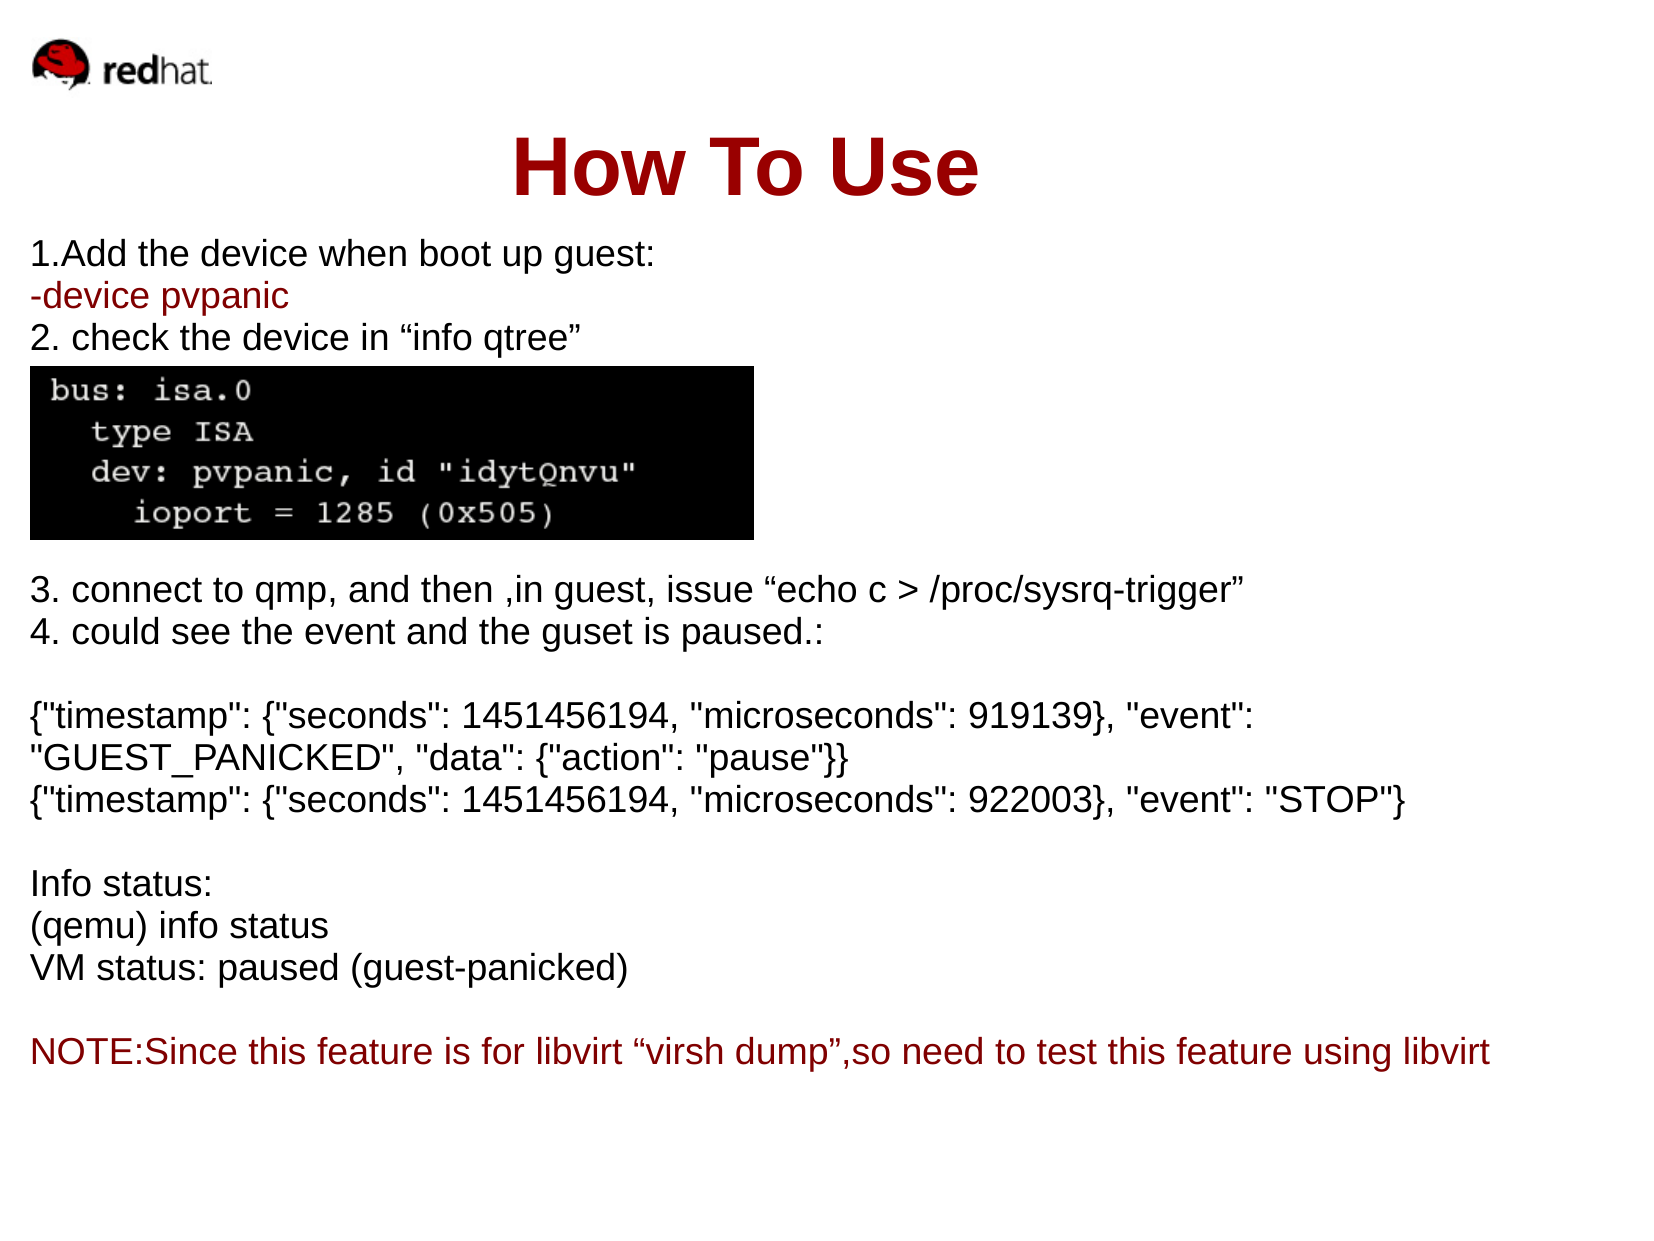

How To Use
1.Add the device when boot up guest:
-device pvpanic
2. check the device in “info qtree”
3. connect to qmp, and then ,in guest, issue “echo c > /proc/sysrq-trigger”
4. could see the event and the guset is paused.:
{"timestamp": {"seconds": 1451456194, "microseconds": 919139}, "event": "GUEST_PANICKED", "data": {"action": "pause"}}
{"timestamp": {"seconds": 1451456194, "microseconds": 922003}, "event": "STOP"}
Info status:
(qemu) info status
VM status: paused (guest-panicked)
NOTE:Since this feature is for libvirt “virsh dump”,so need to test this feature using libvirt